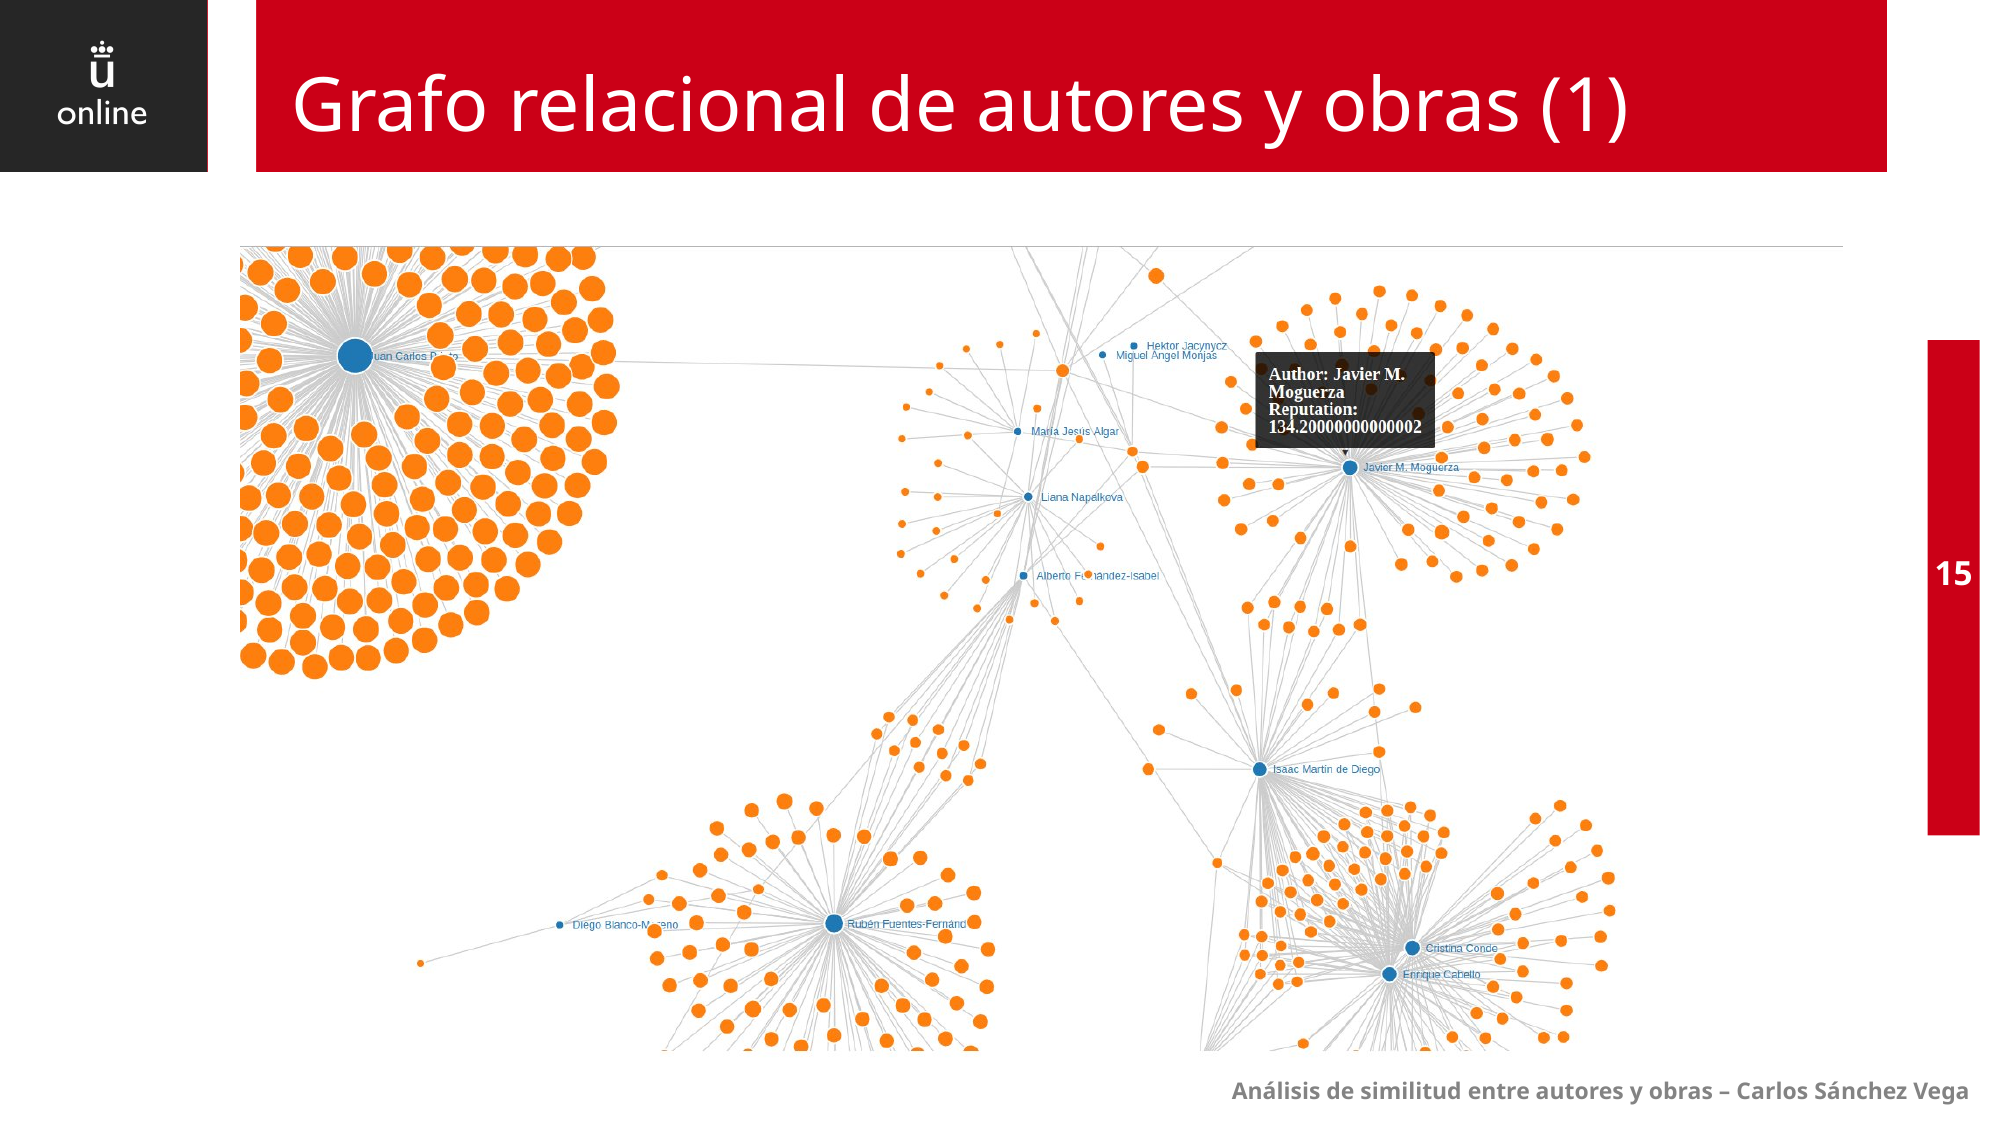

# Grafo relacional de autores y obras (1)
Análisis de similitud entre autores y obras – Carlos Sánchez Vega